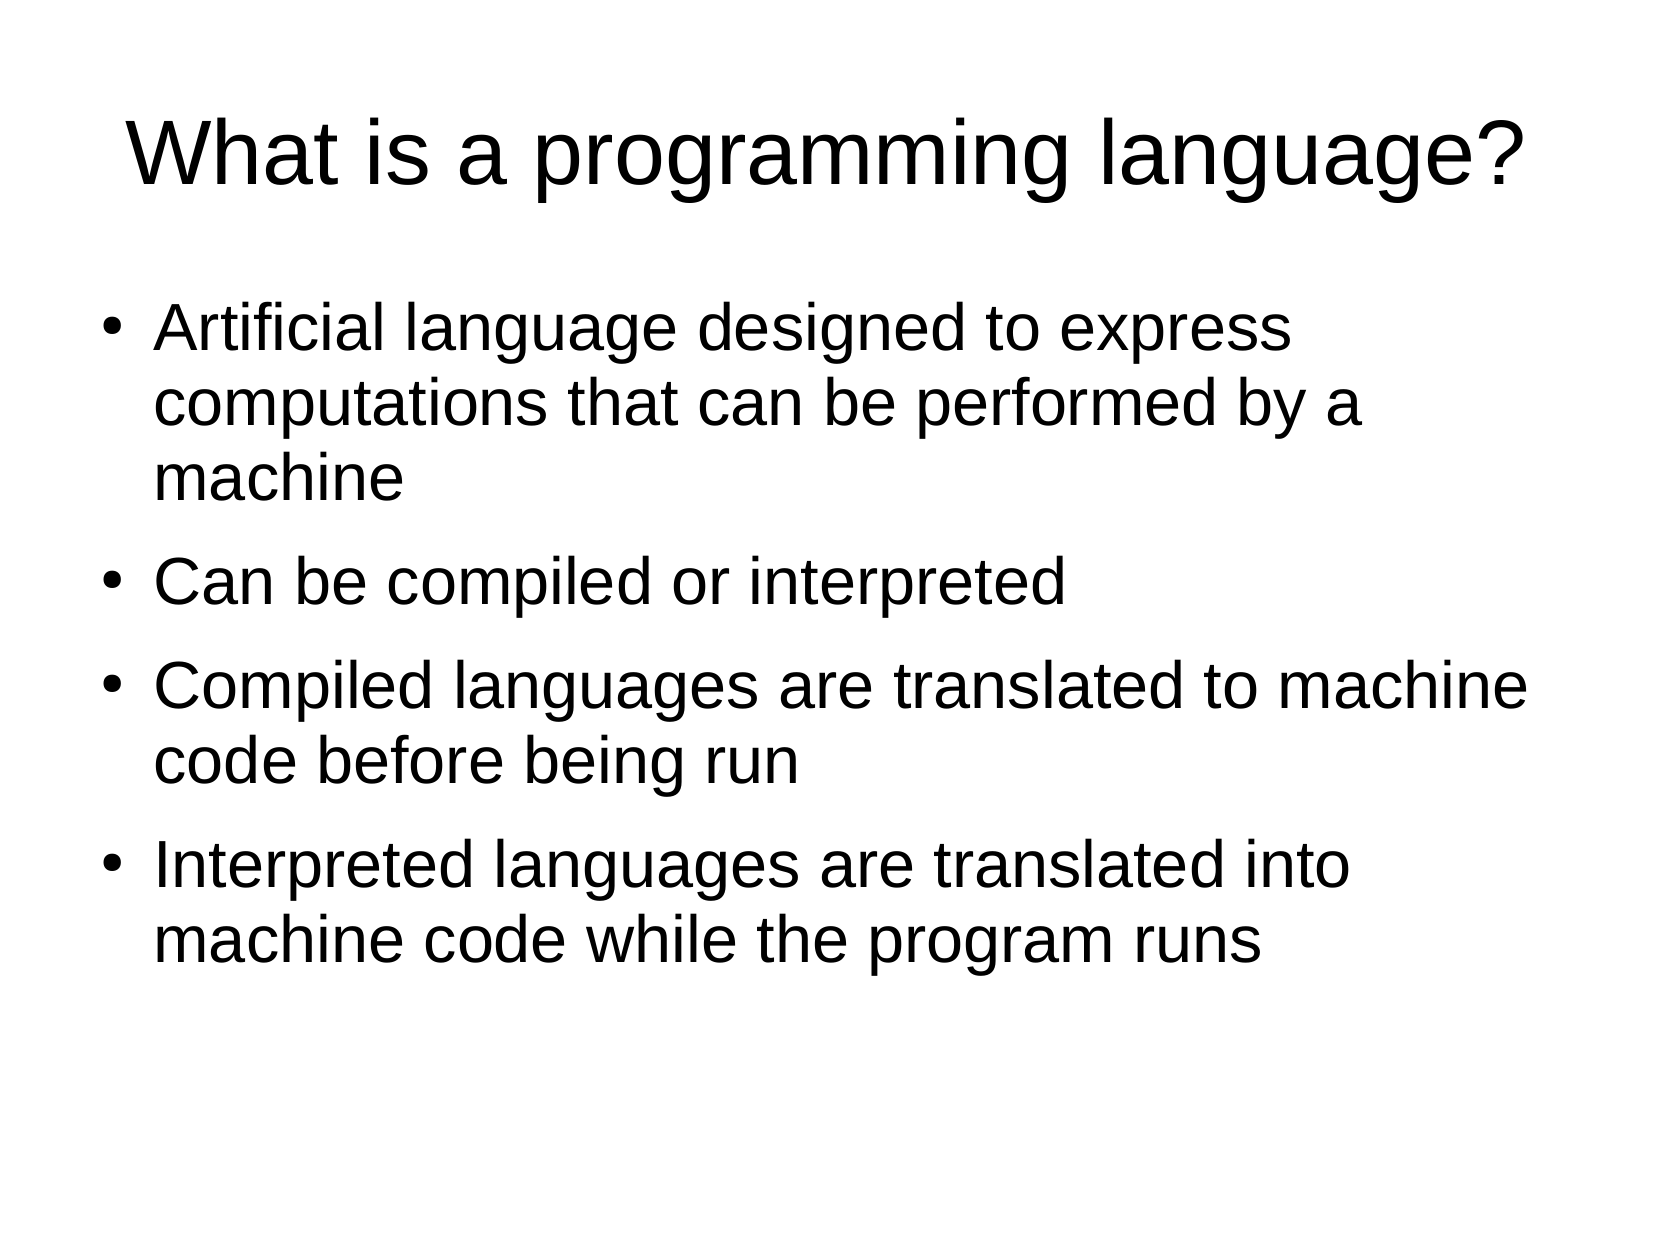

# What is a programming language?
Artificial language designed to express computations that can be performed by a machine
Can be compiled or interpreted
Compiled languages are translated to machine code before being run
Interpreted languages are translated into machine code while the program runs